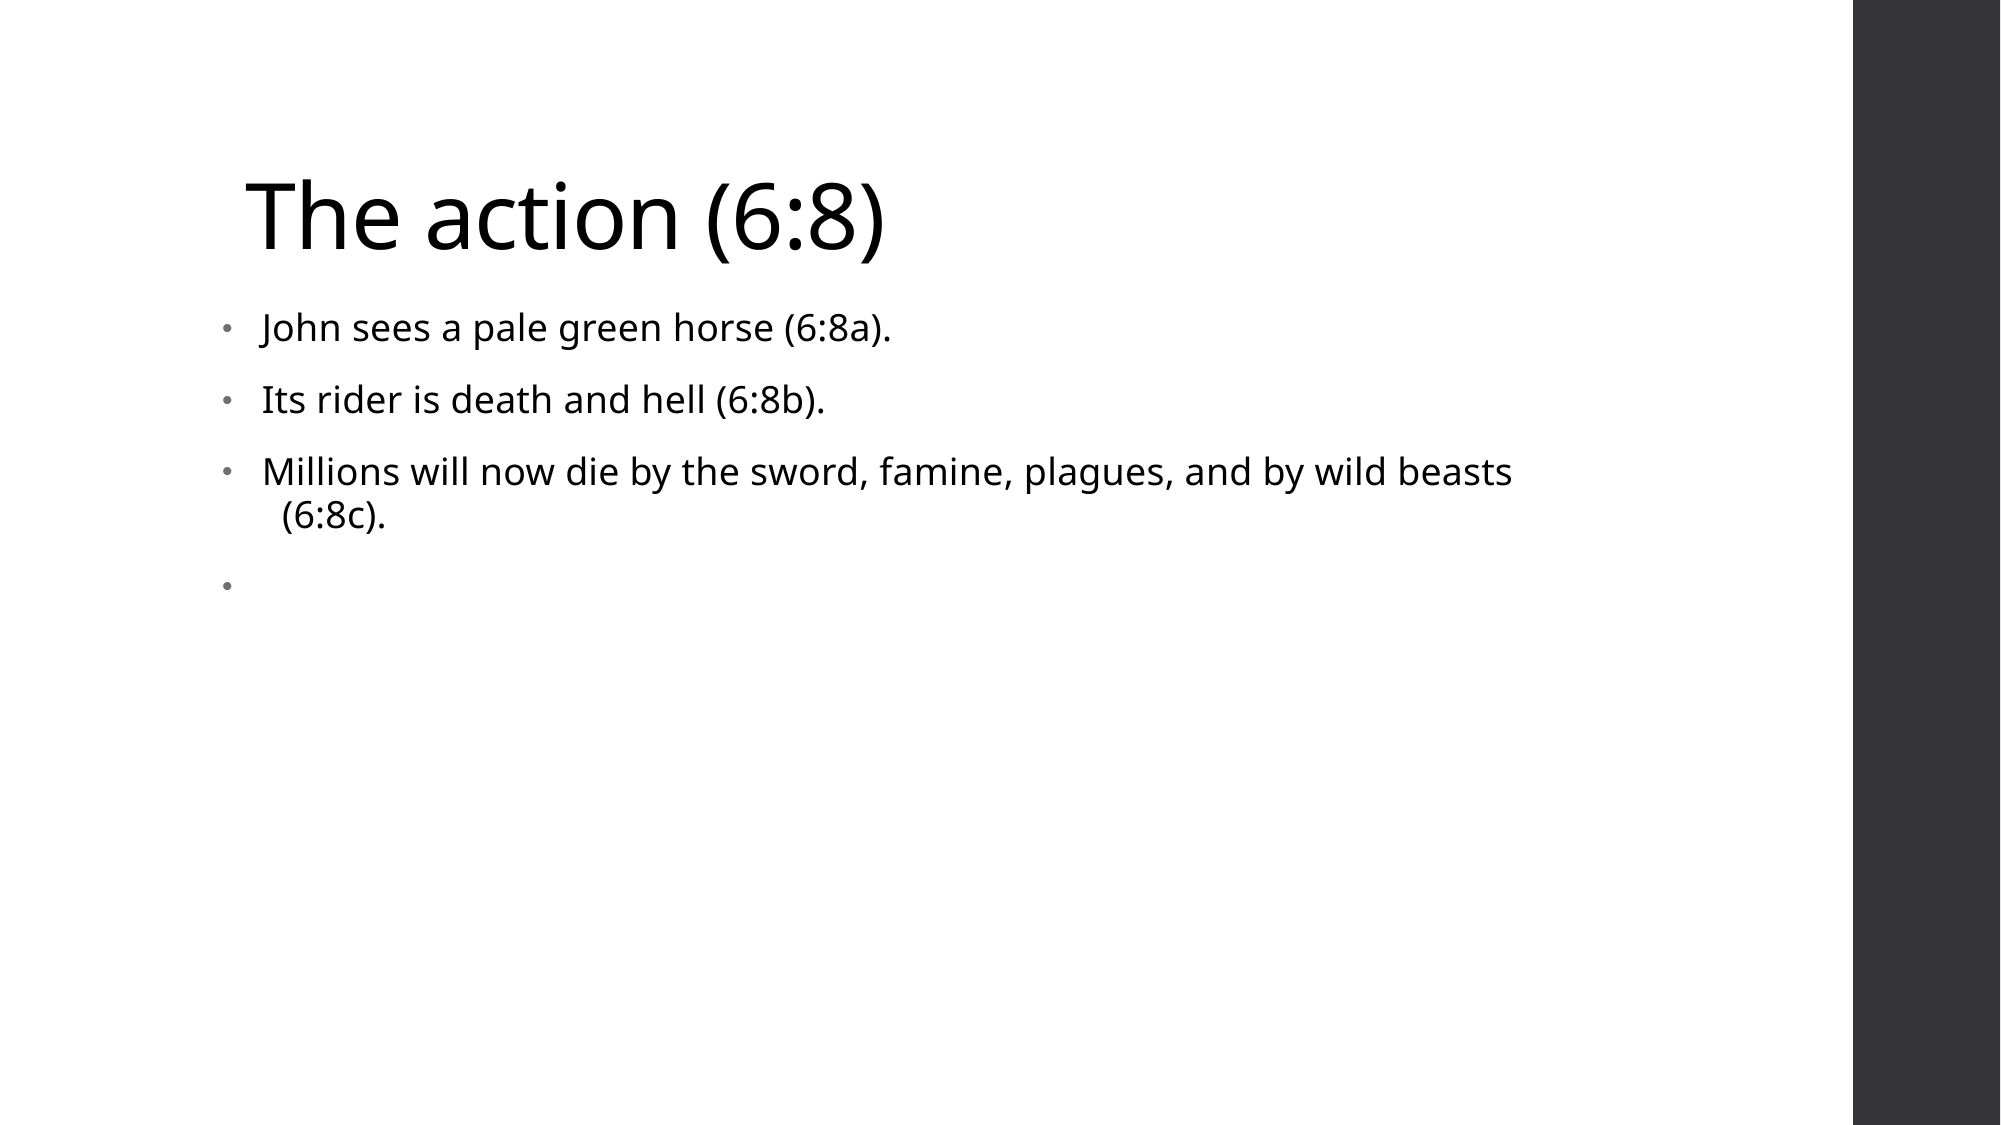

# The action (6:8)
 John sees a pale green horse (6:8a).
 Its rider is death and hell (6:8b).
 Millions will now die by the sword, famine, plagues, and by wild beasts (6:8c).